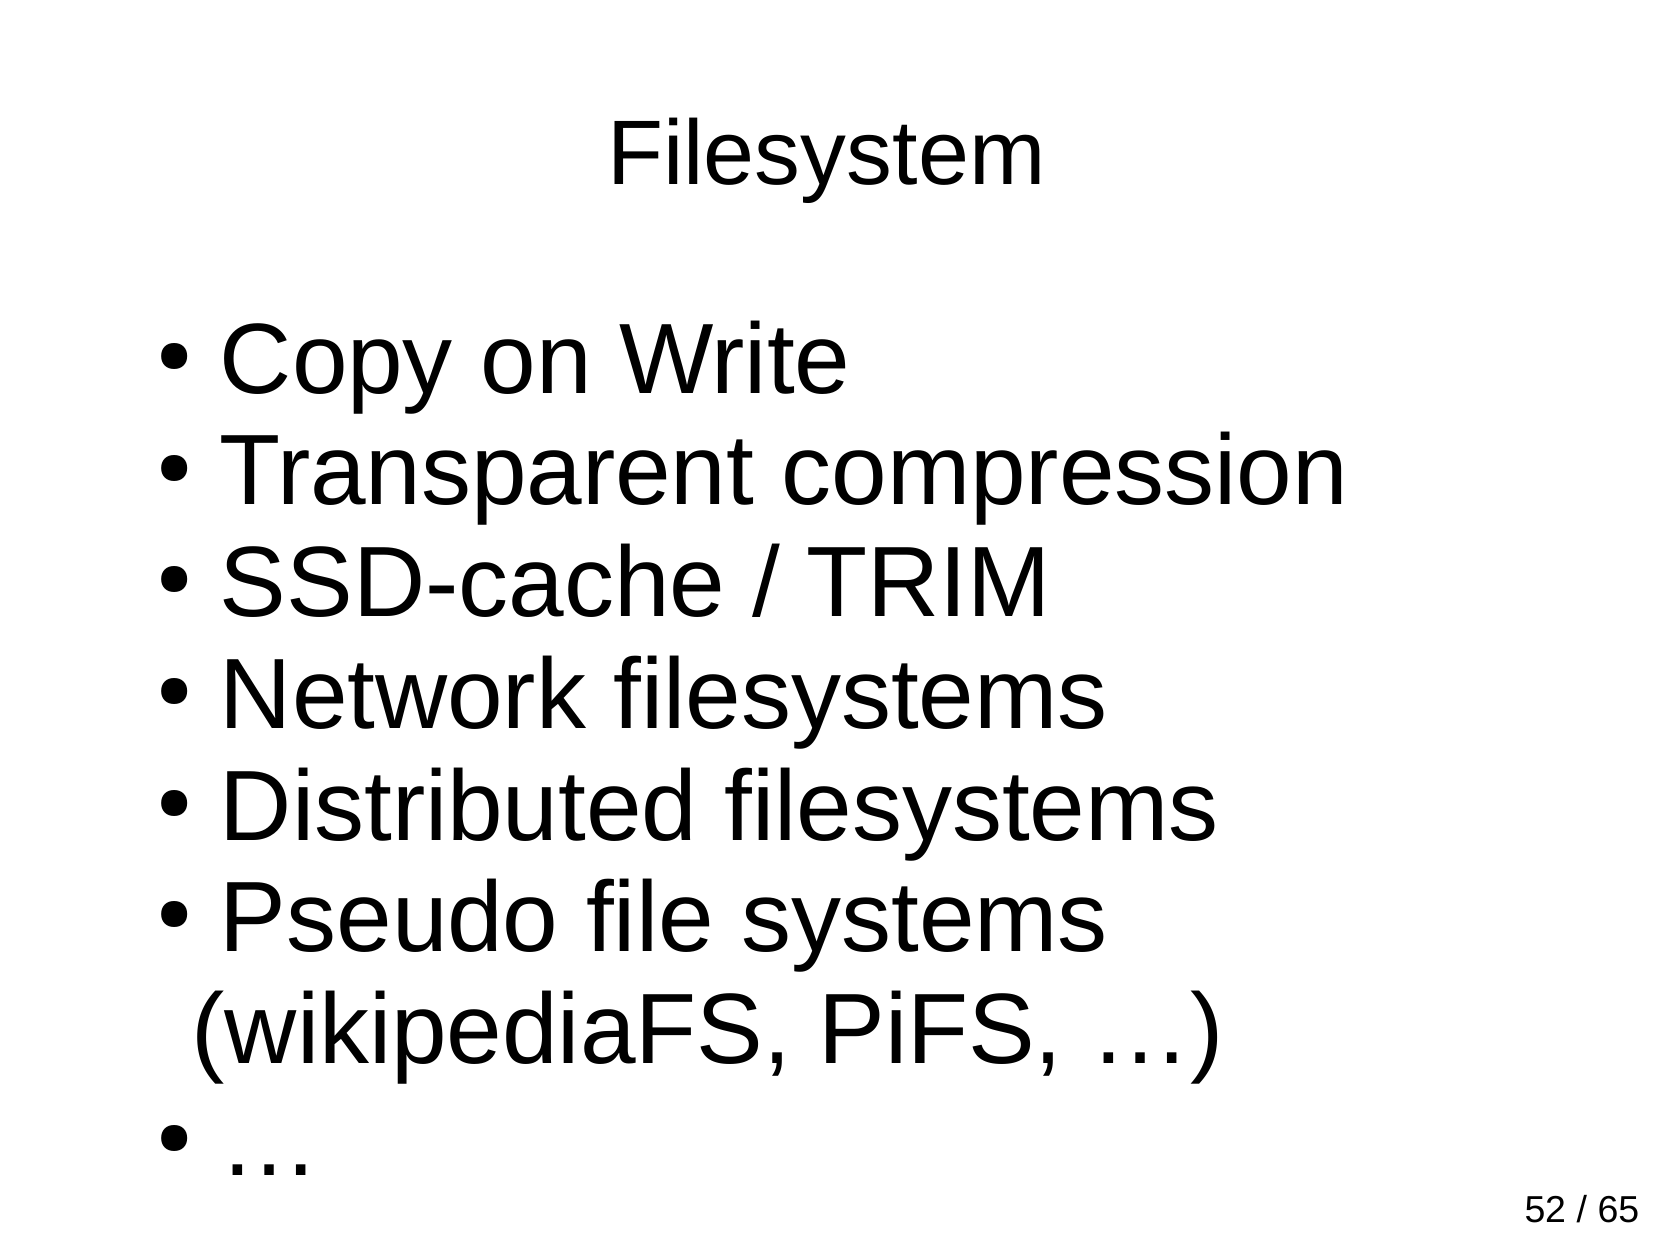

# Filesystem
 Copy on Write
 Transparent compression
 SSD-cache / TRIM
 Network filesystems
 Distributed filesystems
 Pseudo file systems (wikipediaFS, PiFS, …)
 …